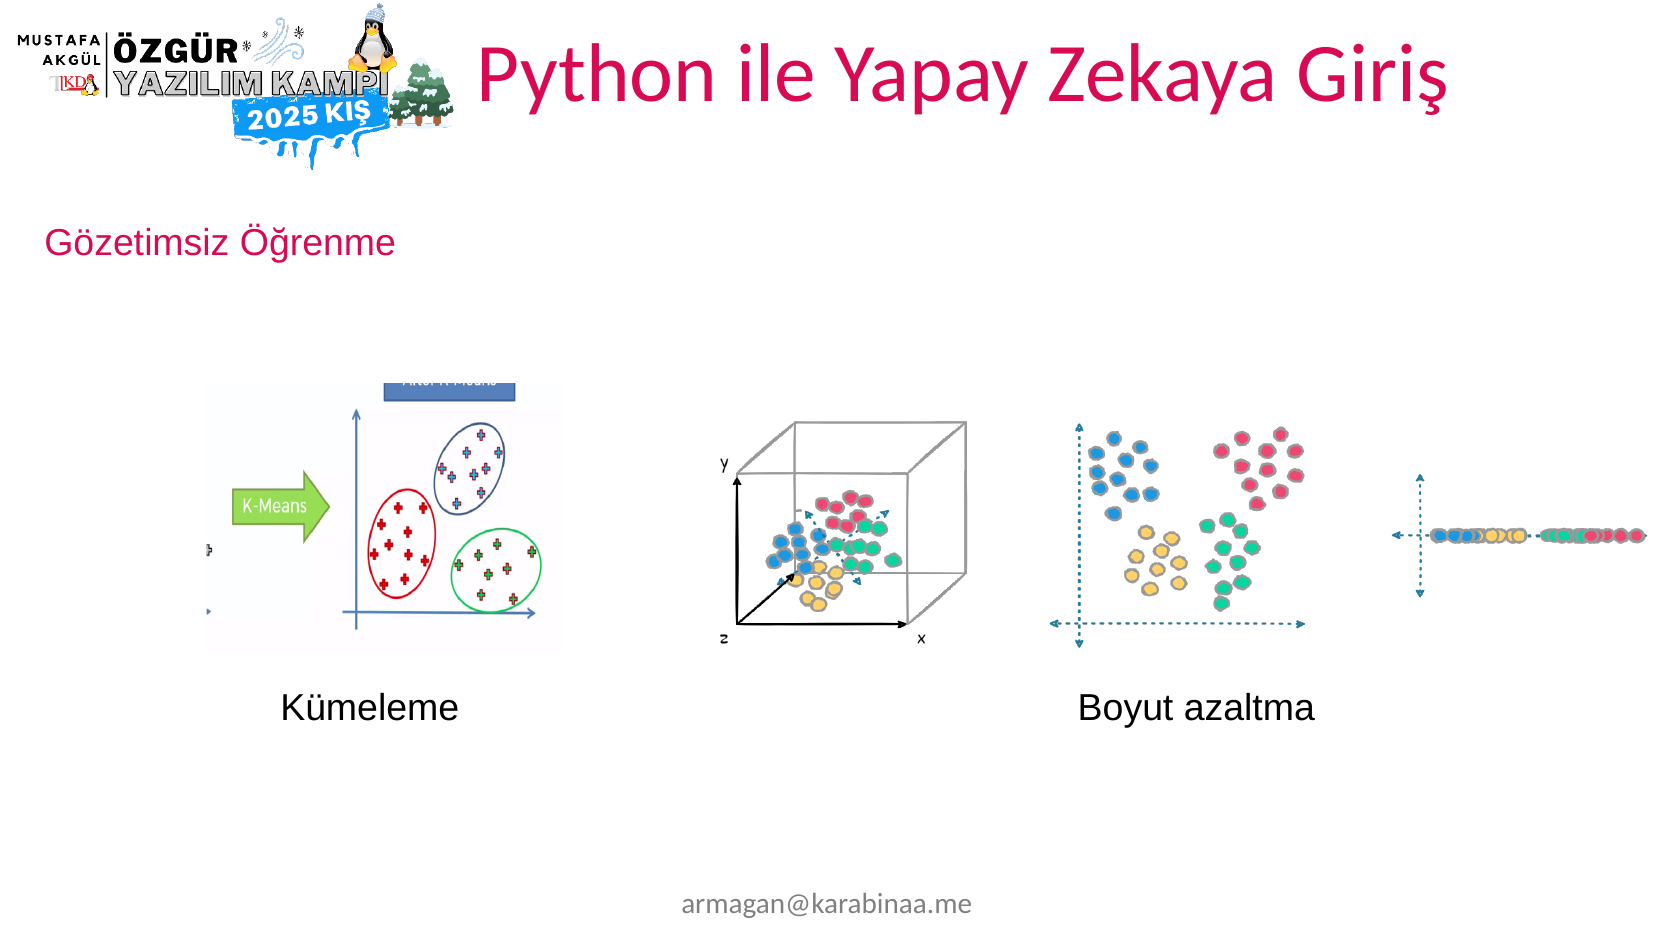

Python ile Yapay Zekaya Giriş
Gözetimsiz Öğrenme
Kümeleme
Boyut azaltma
armagan@karabinaa.me